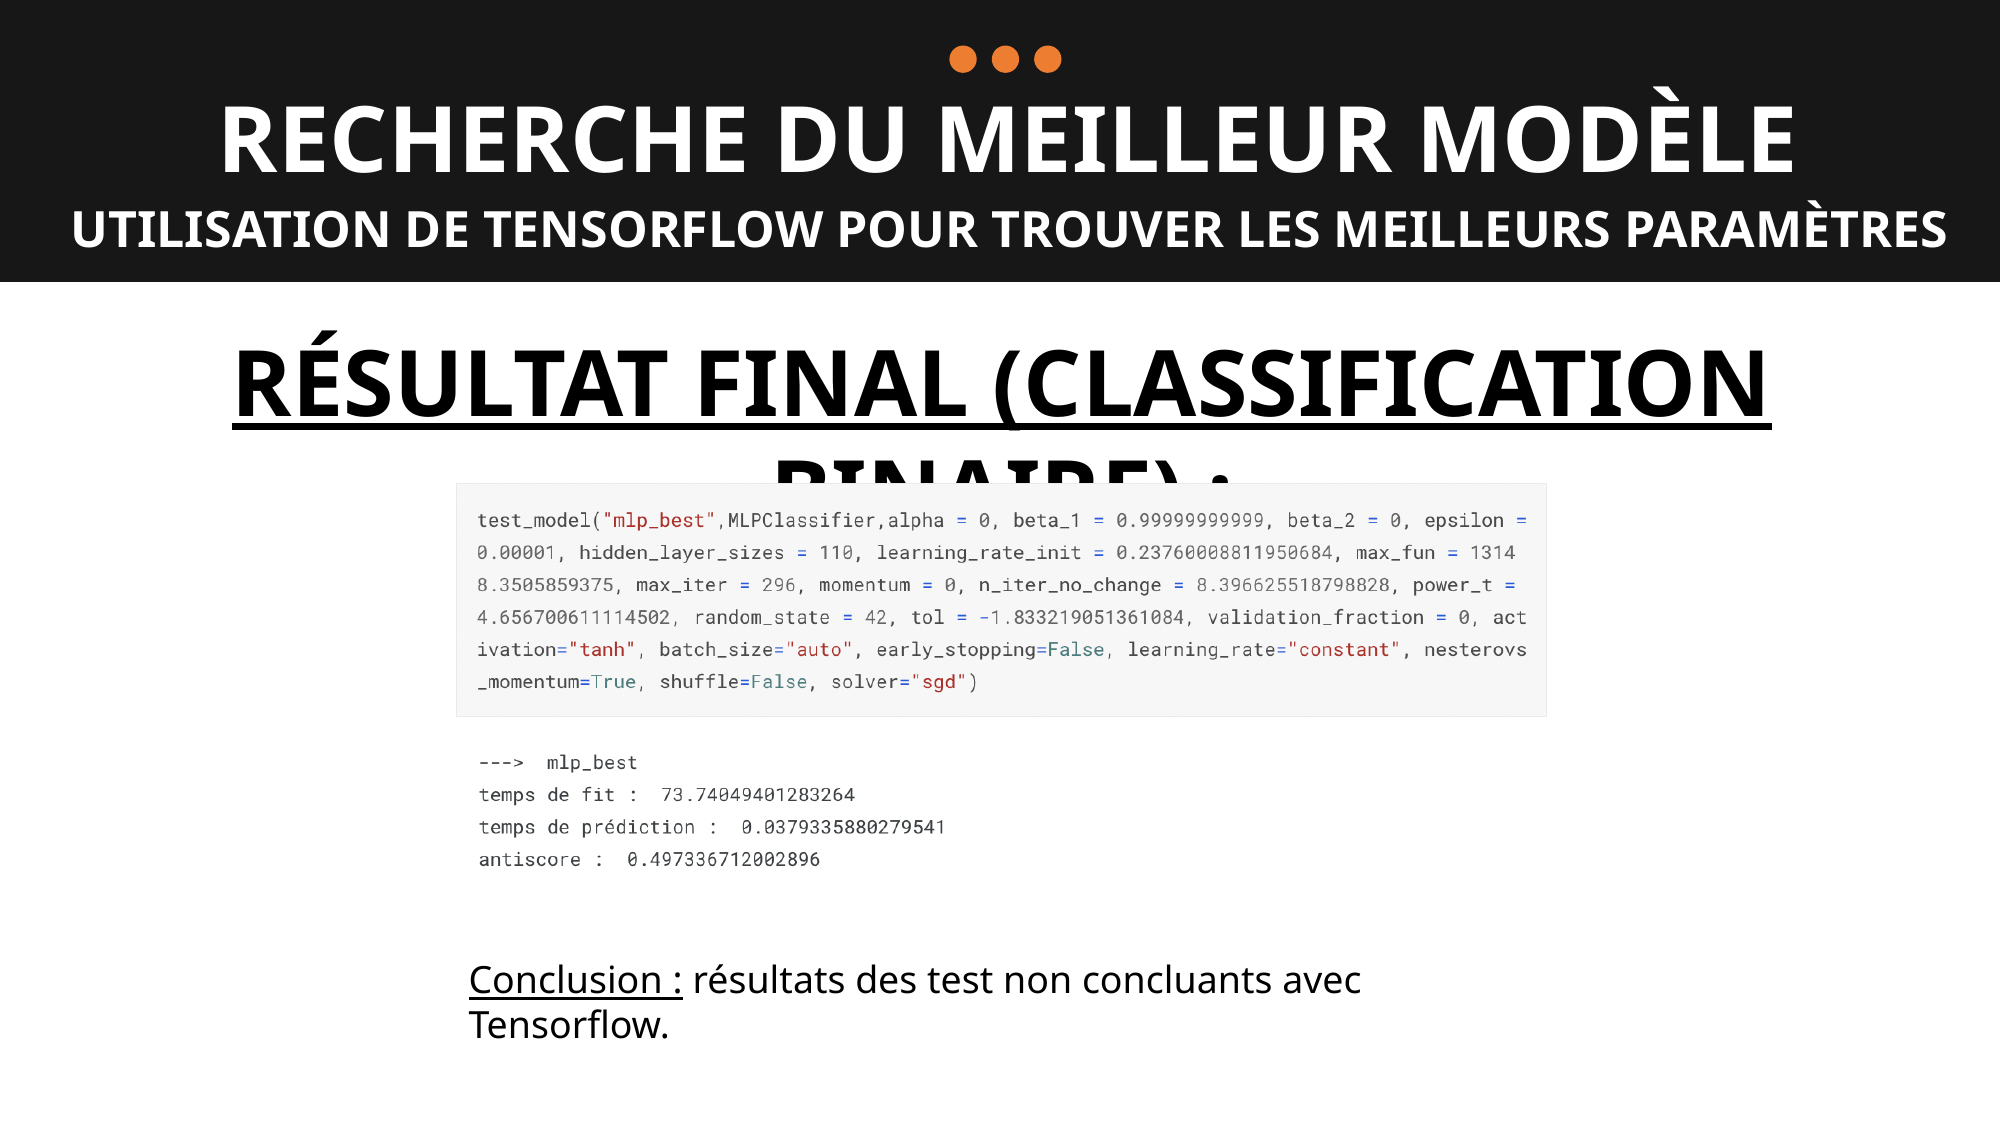

RECHERCHE DU MEILLEUR MODÈLE
UTILISATION DE TENSORFLOW POUR TROUVER LES MEILLEURS PARAMÈTRES
RÉSULTAT FINAL (CLASSIFICATION BINAIRE) :
Conclusion : résultats des test non concluants avec Tensorflow.